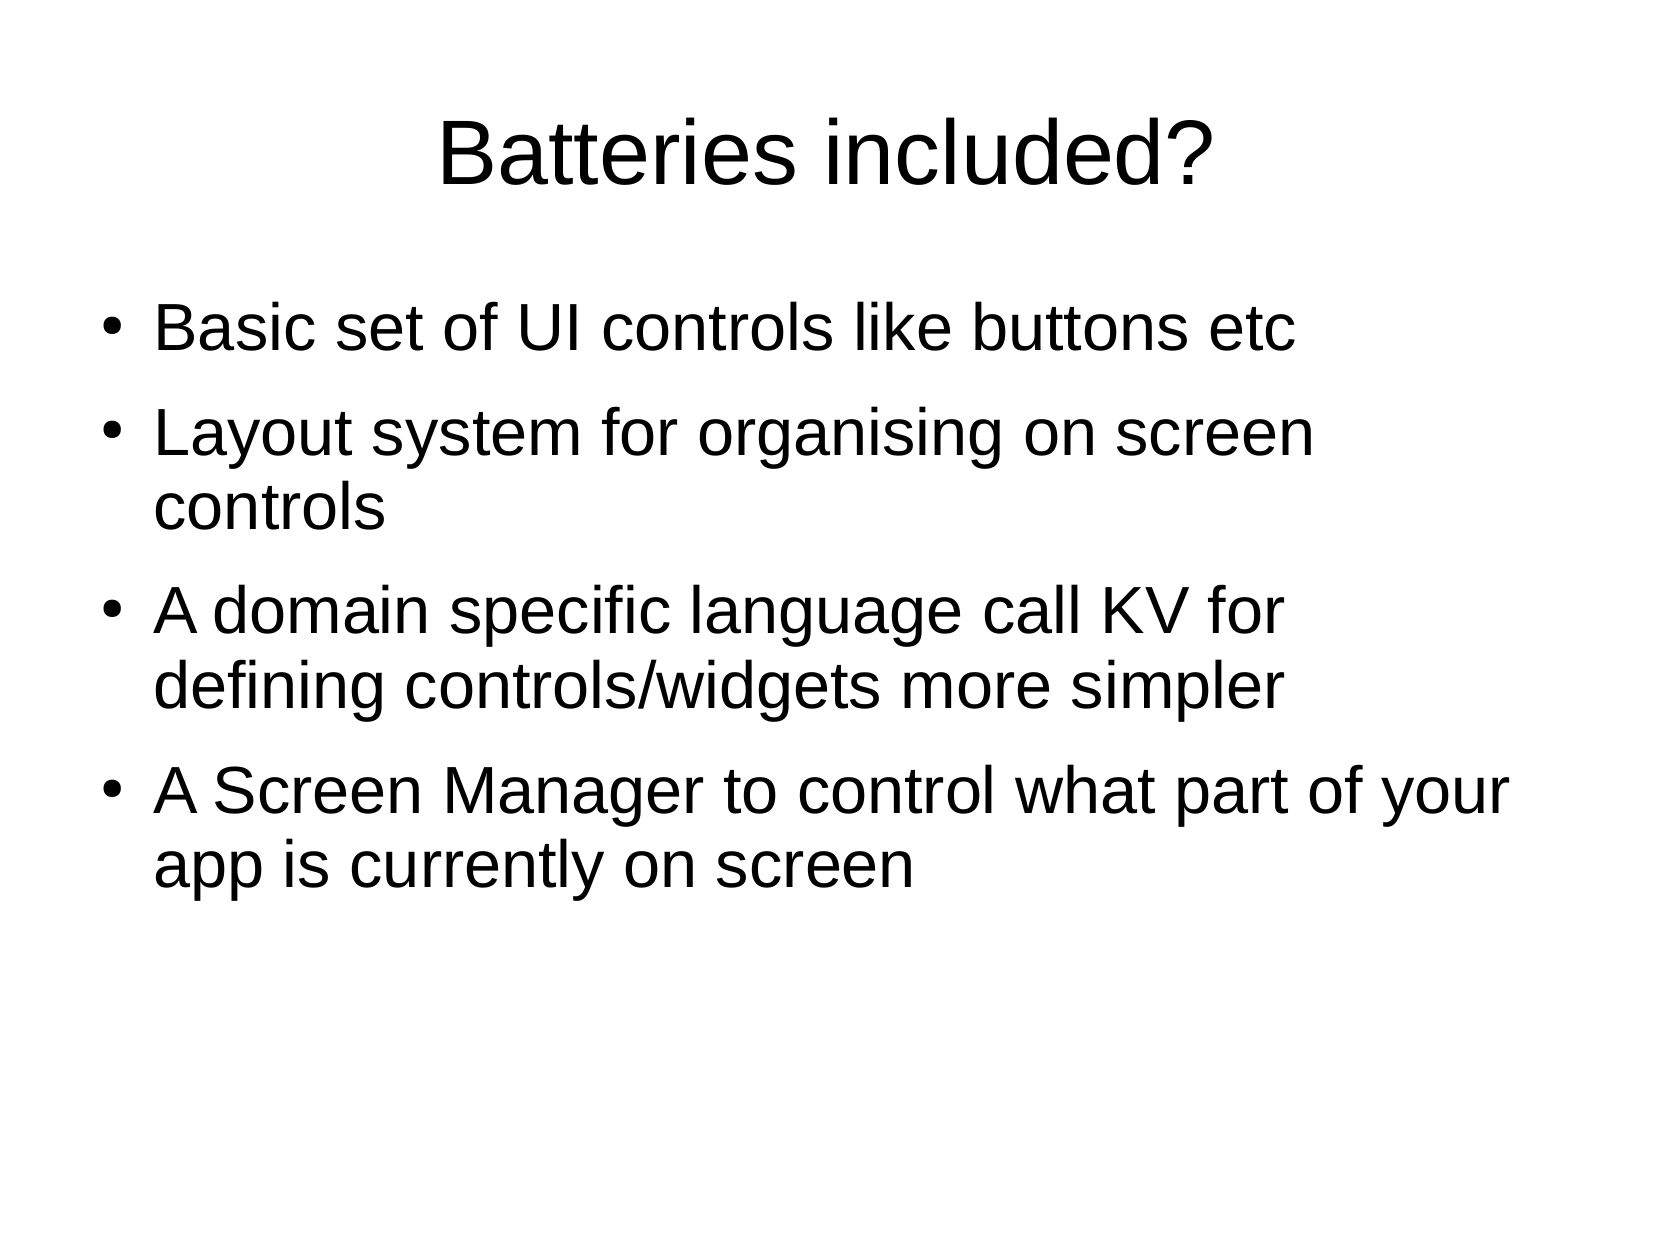

# Batteries included?
Basic set of UI controls like buttons etc
Layout system for organising on screen controls
A domain specific language call KV for defining controls/widgets more simpler
A Screen Manager to control what part of your app is currently on screen